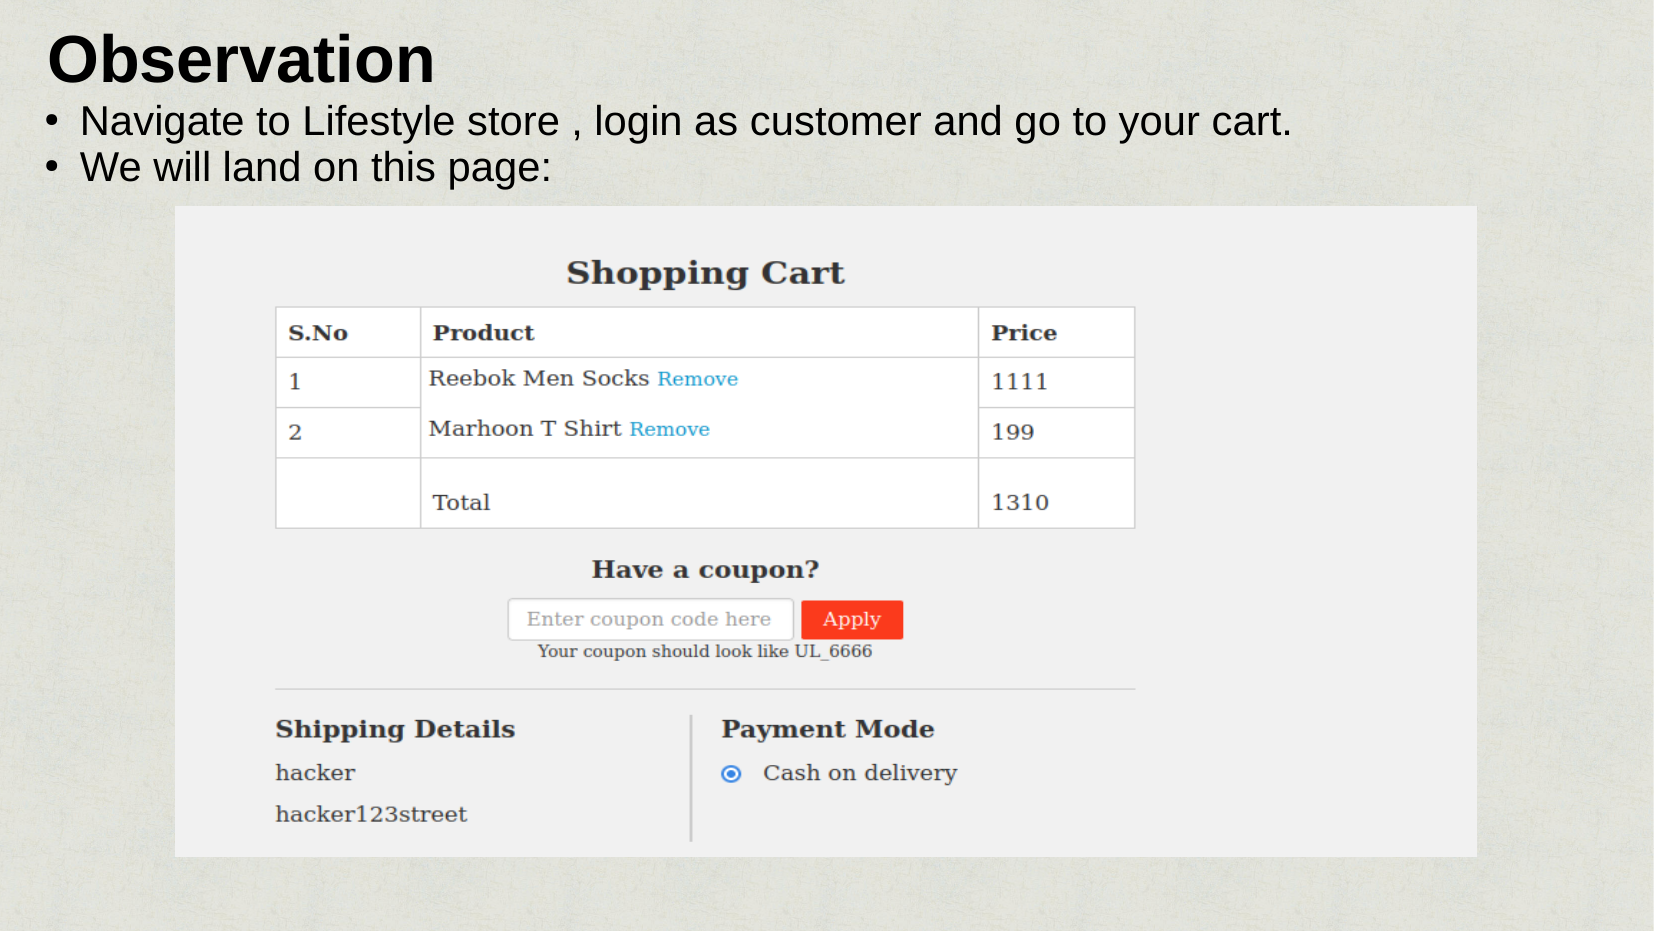

# Observation
Navigate to Lifestyle store , login as customer and go to your cart.
We will land on this page: